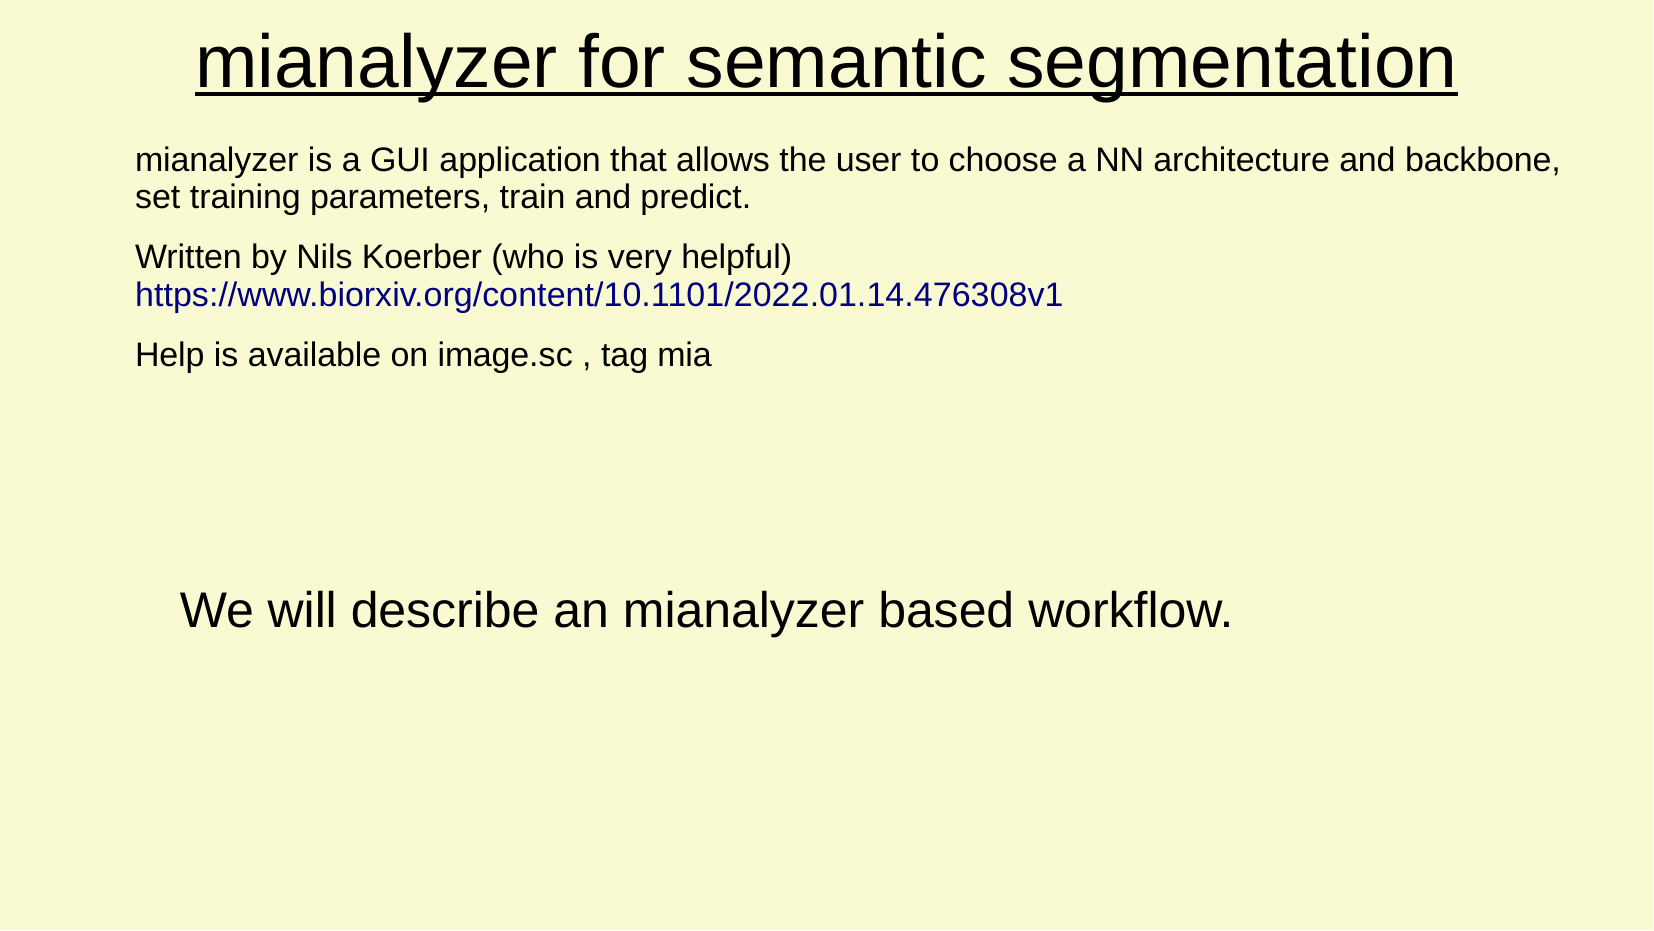

# mianalyzer for semantic segmentation
mianalyzer is a GUI application that allows the user to choose a NN architecture and backbone, set training parameters, train and predict.
Written by Nils Koerber (who is very helpful) https://www.biorxiv.org/content/10.1101/2022.01.14.476308v1
Help is available on image.sc , tag mia
We will describe an mianalyzer based workflow.